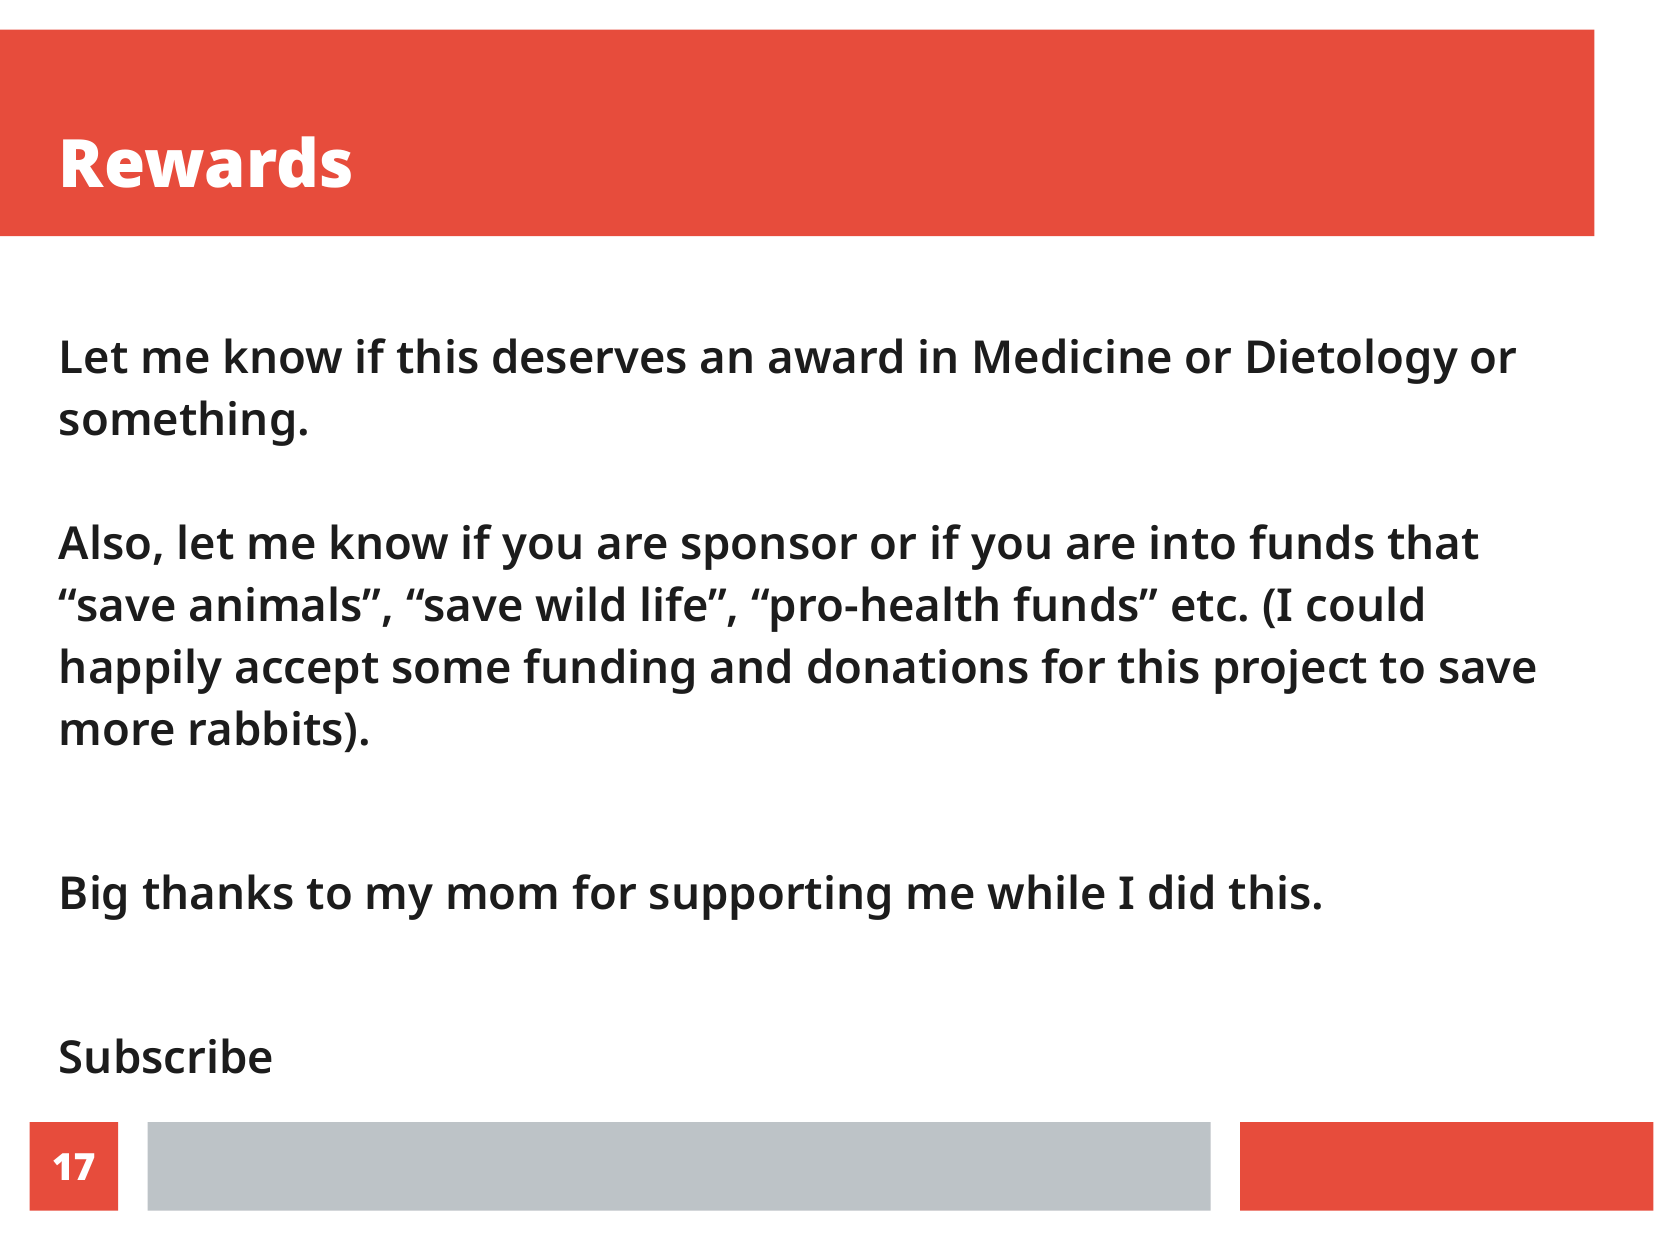

# Rewards
Let me know if this deserves an award in Medicine or Dietology or something.
Also, let me know if you are sponsor or if you are into funds that “save animals”, “save wild life”, “pro-health funds” etc. (I could happily accept some funding and donations for this project to save more rabbits).
Big thanks to my mom for supporting me while I did this.
Subscribe
17